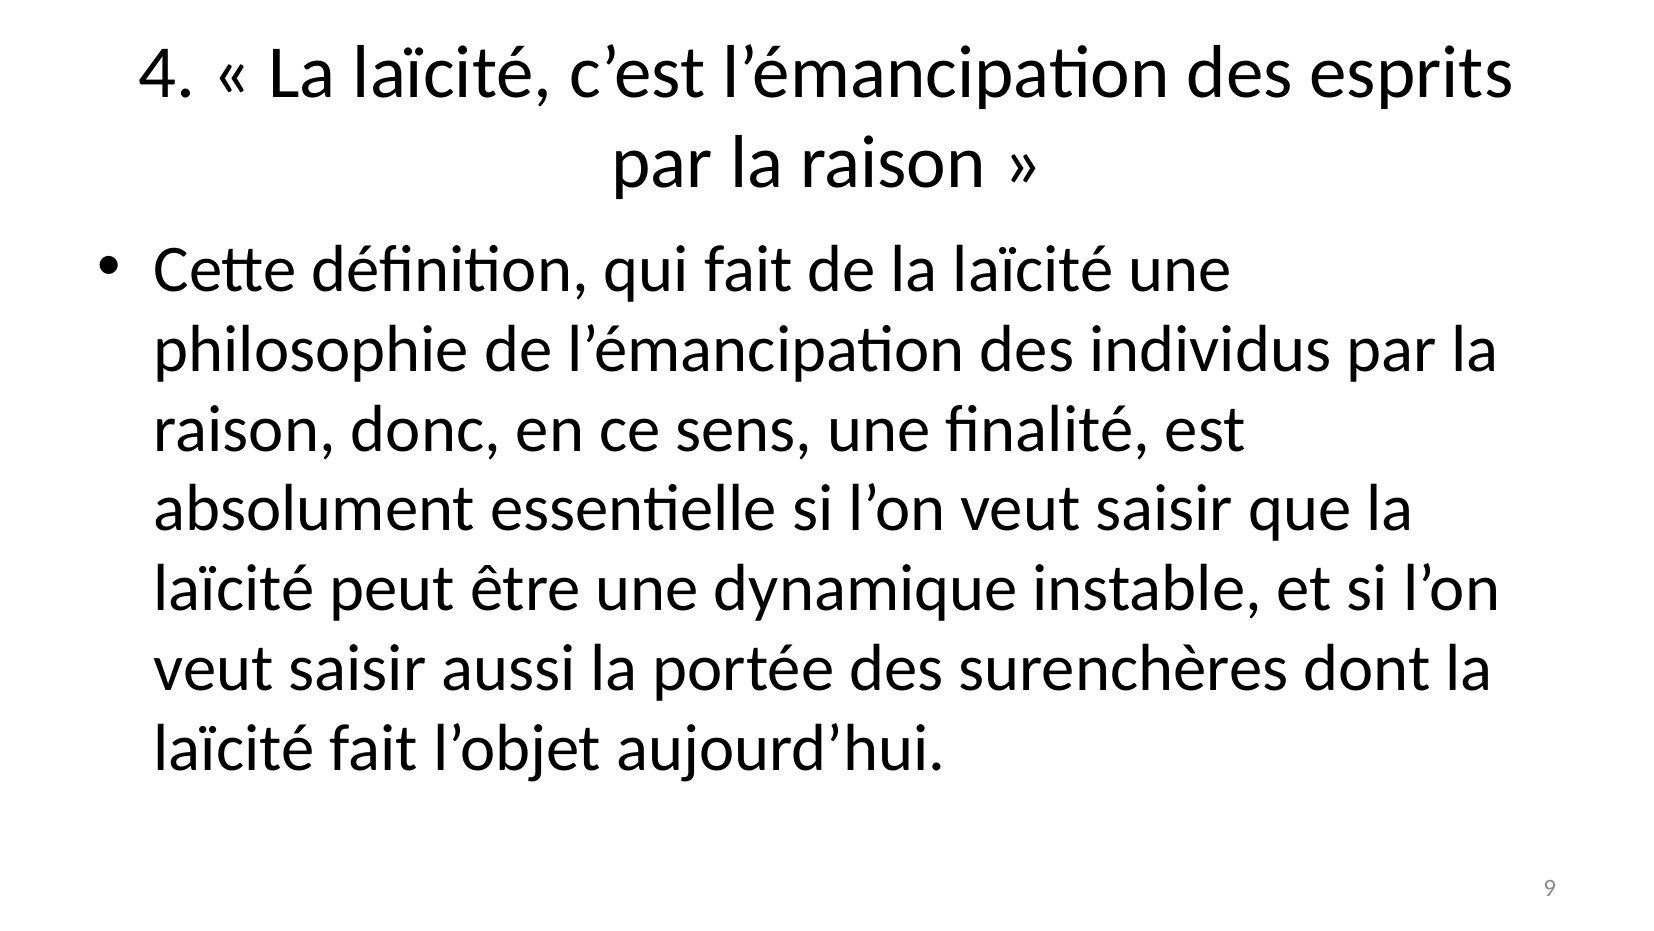

4. « La laïcité, c’est l’émancipation des esprits par la raison »
Cette définition, qui fait de la laïcité une philosophie de l’émancipation des individus par la raison, donc, en ce sens, une finalité, est absolument essentielle si l’on veut saisir que la laïcité peut être une dynamique instable, et si l’on veut saisir aussi la portée des surenchères dont la laïcité fait l’objet aujourd’hui.